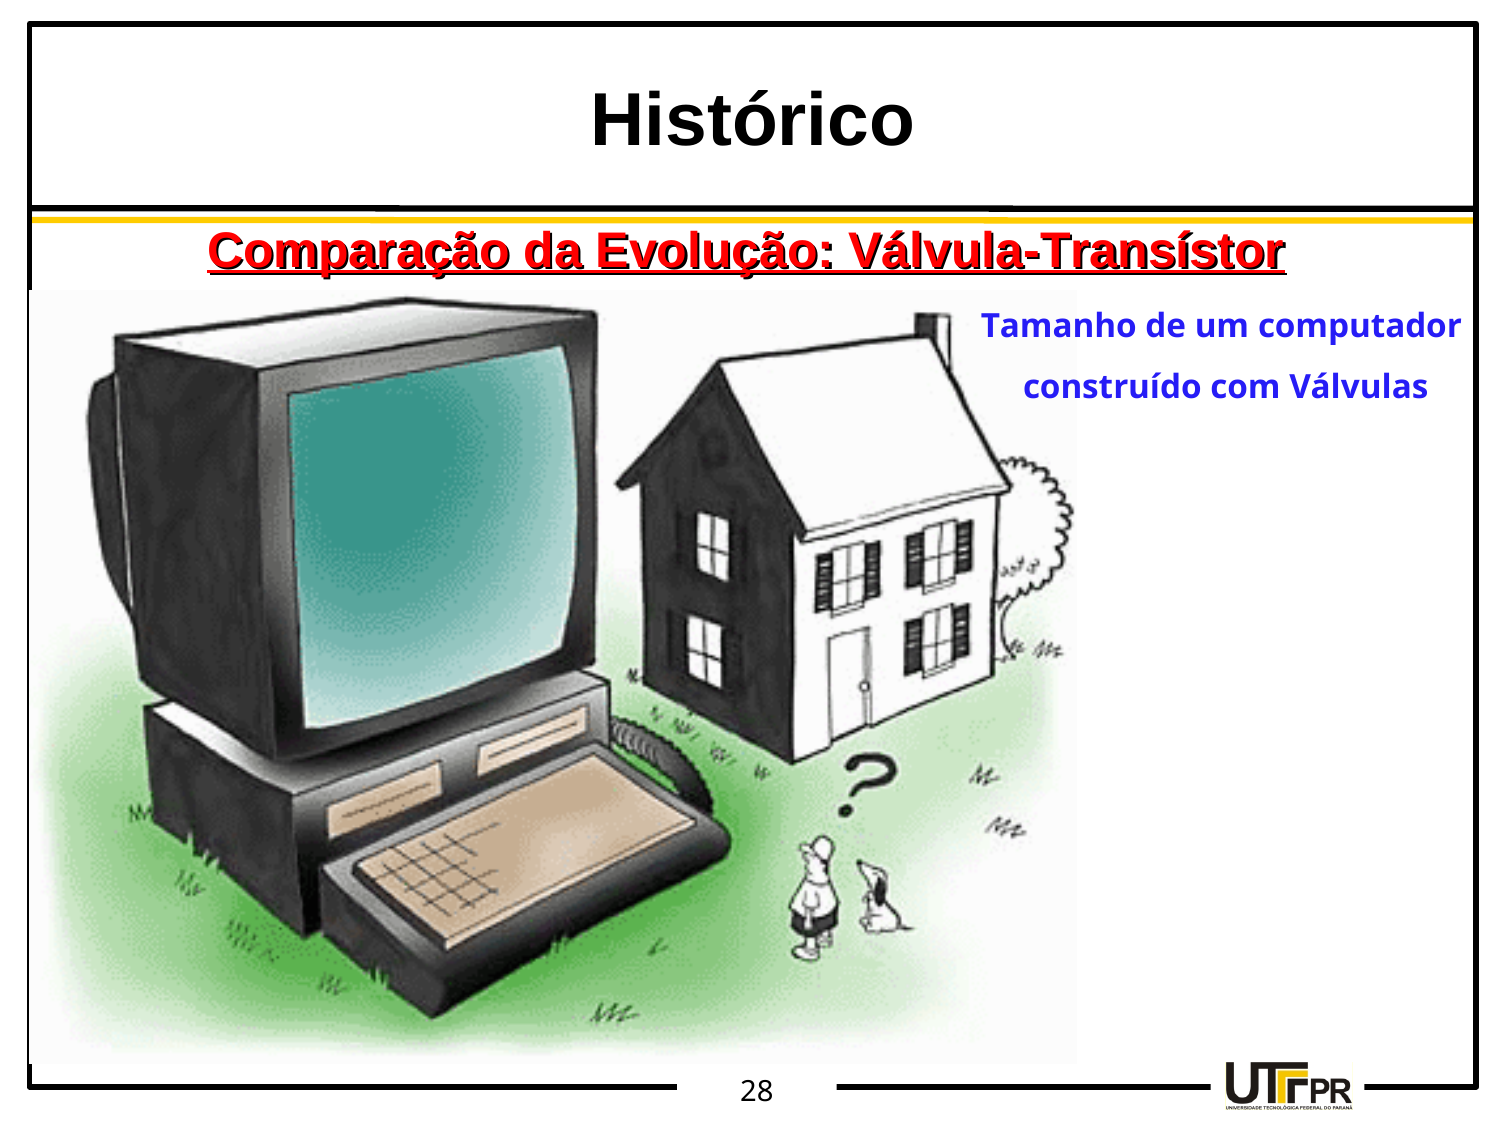

Histórico
# Comparação da Evolução: Válvula-Transístor
Tamanho de um computador
construído com Válvulas